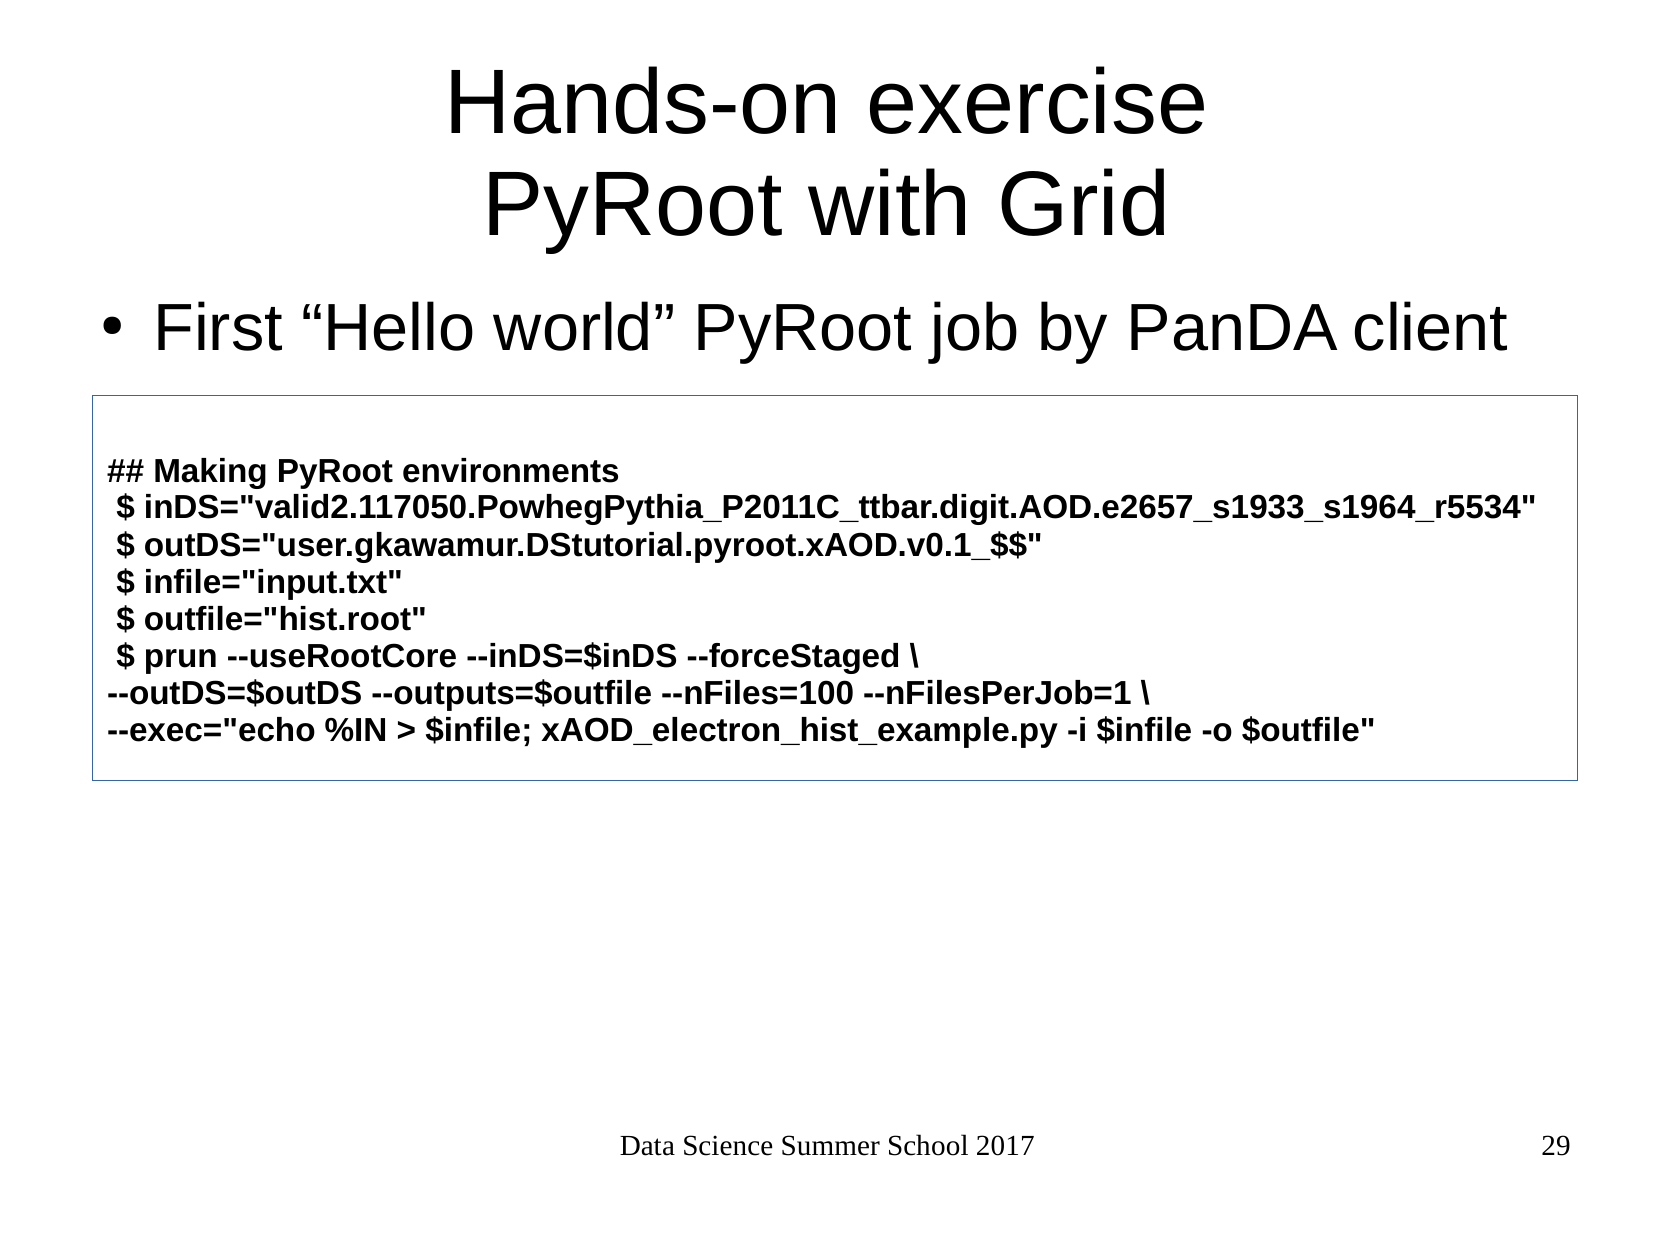

# Hands-on exercise PyRoot with Grid
First “Hello world” PyRoot job by PanDA client
## Making PyRoot environments
 $ inDS="valid2.117050.PowhegPythia_P2011C_ttbar.digit.AOD.e2657_s1933_s1964_r5534"
 $ outDS="user.gkawamur.DStutorial.pyroot.xAOD.v0.1_$$"
 $ infile="input.txt"
 $ outfile="hist.root"
 $ prun --useRootCore --inDS=$inDS --forceStaged \
--outDS=$outDS --outputs=$outfile --nFiles=100 --nFilesPerJob=1 \
--exec="echo %IN > $infile; xAOD_electron_hist_example.py -i $infile -o $outfile"
Data Science Summer School 2017
29